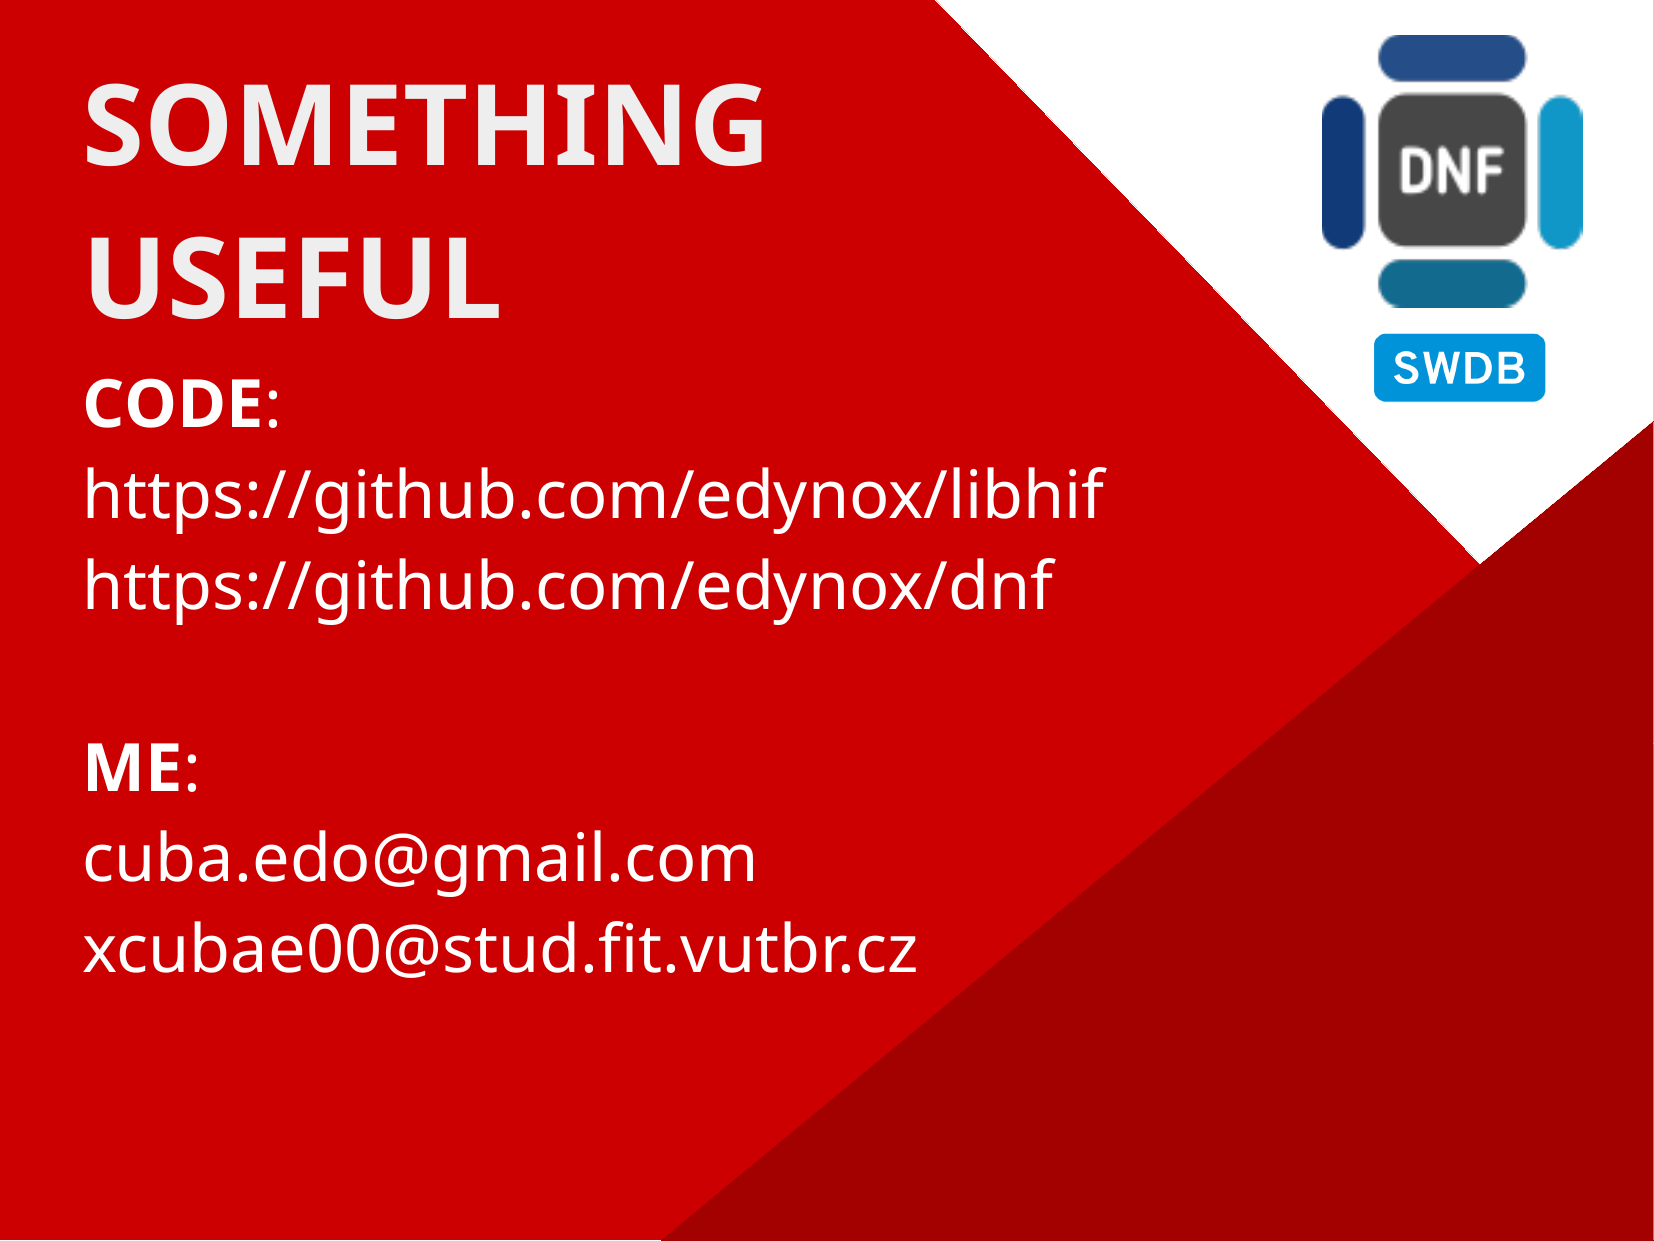

# SOMETHING USEFUL
CODE:
https://github.com/edynox/libhif
https://github.com/edynox/dnf
ME:
cuba.edo@gmail.com
xcubae00@stud.fit.vutbr.cz